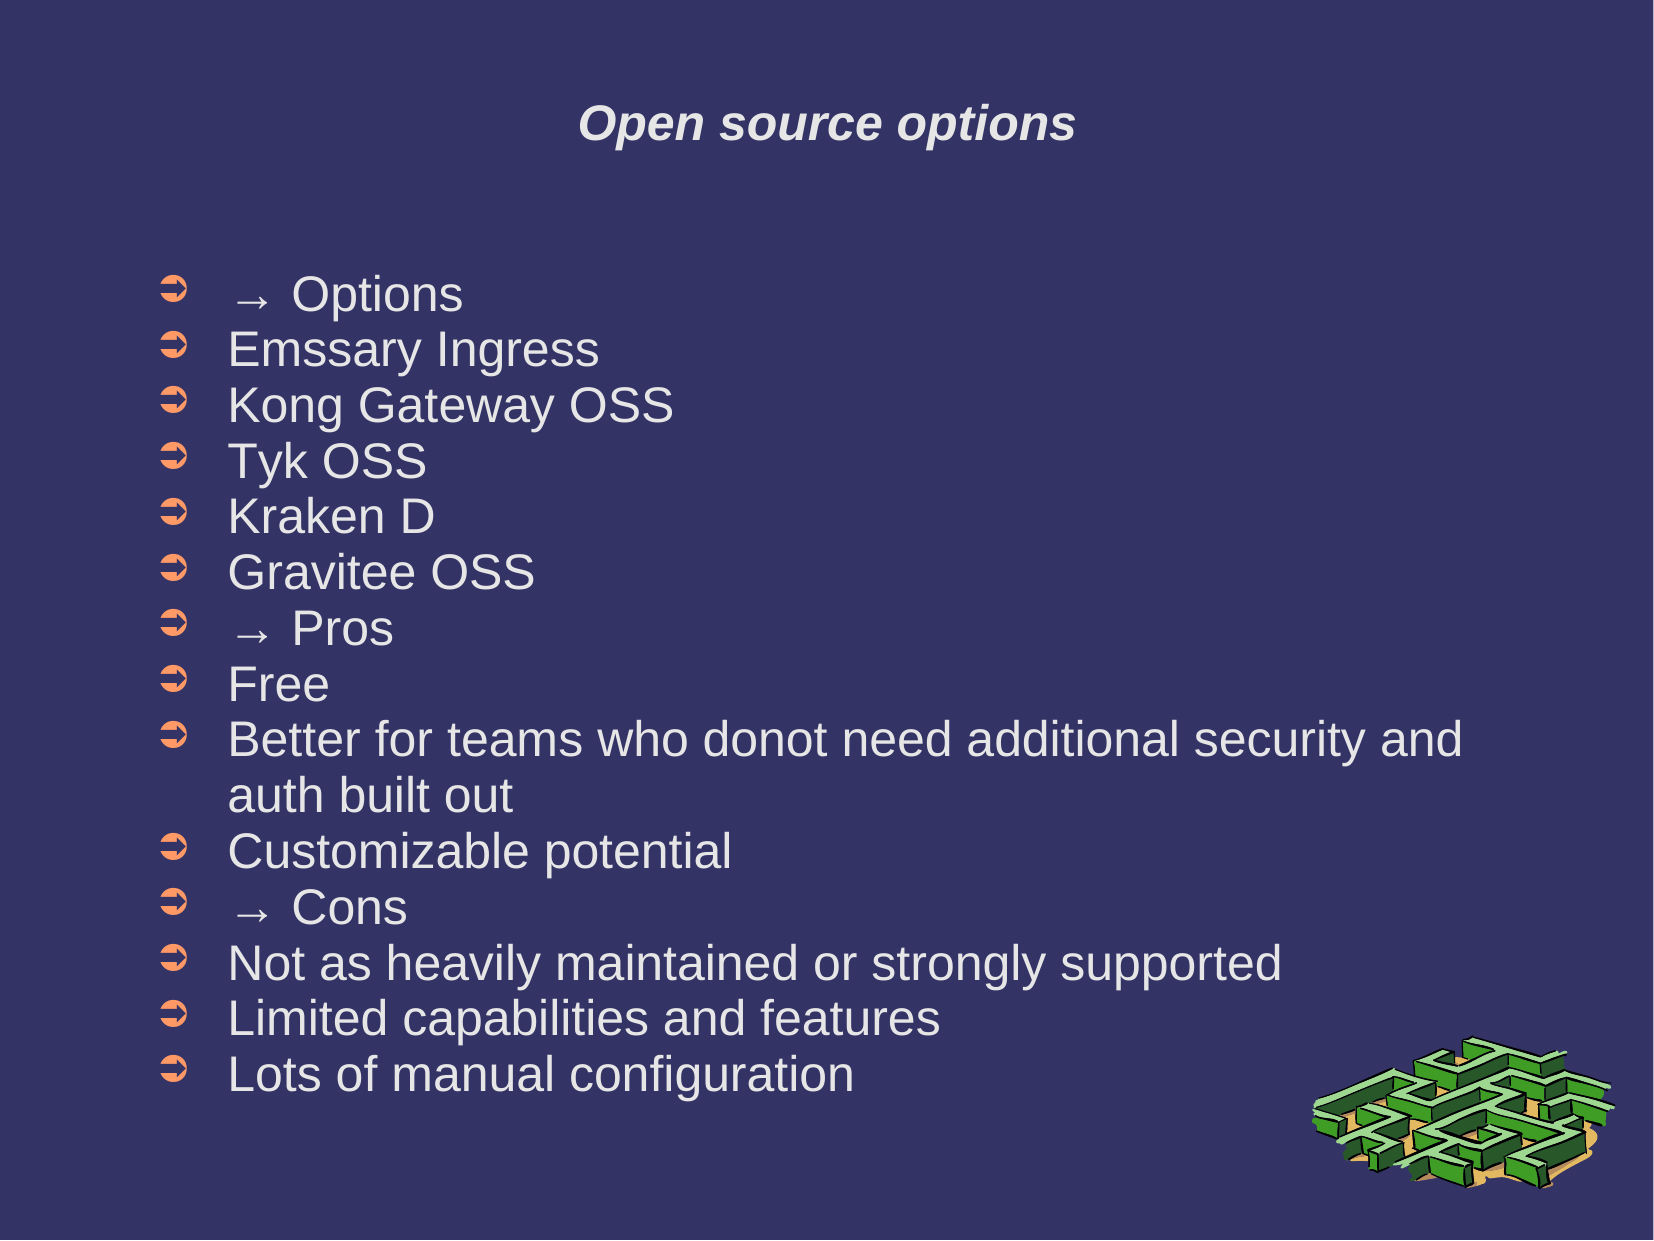

# Open source options
→ Options
Emssary Ingress
Kong Gateway OSS
Tyk OSS
Kraken D
Gravitee OSS
→ Pros
Free
Better for teams who donot need additional security and auth built out
Customizable potential
→ Cons
Not as heavily maintained or strongly supported
Limited capabilities and features
Lots of manual configuration